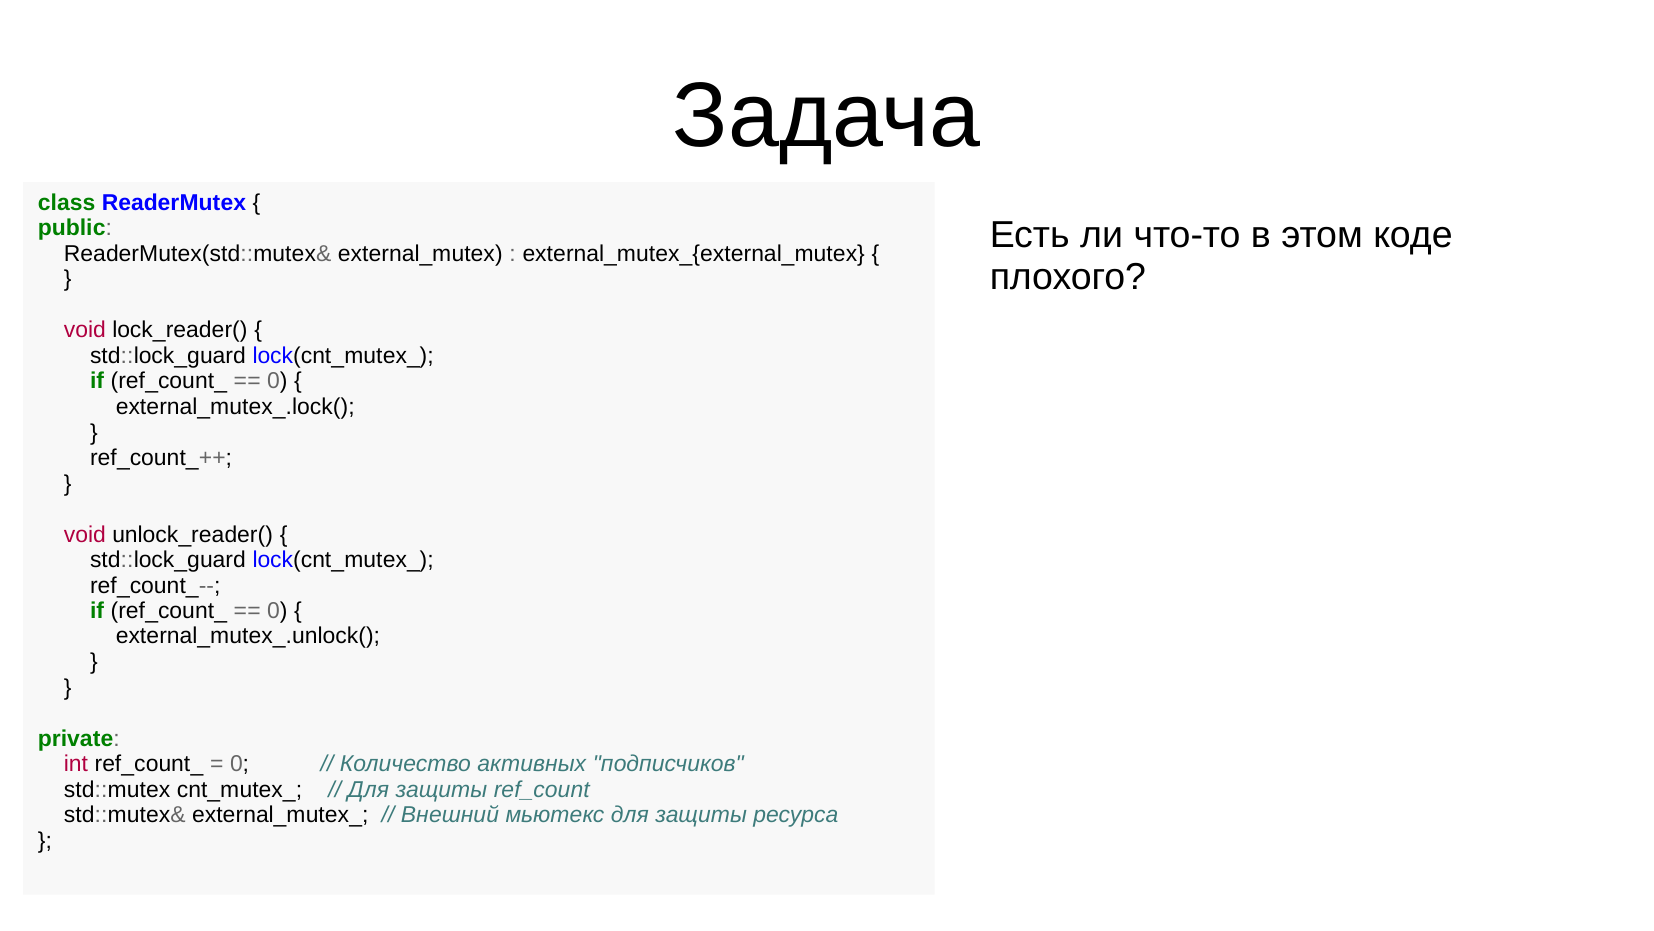

# Задача
class ReaderMutex {
public:
 ReaderMutex(std::mutex& external_mutex) : external_mutex_{external_mutex} {
 }
 void lock_reader() {
 std::lock_guard lock(cnt_mutex_);
 if (ref_count_ == 0) {
 external_mutex_.lock();
 }
 ref_count_++;
 }
 void unlock_reader() {
 std::lock_guard lock(cnt_mutex_);
 ref_count_--;
 if (ref_count_ == 0) {
 external_mutex_.unlock();
 }
 }
private:
 int ref_count_ = 0; // Количество активных "подписчиков"
 std::mutex cnt_mutex_; // Для защиты ref_count
 std::mutex& external_mutex_; // Внешний мьютекс для защиты ресурса
};
Есть ли что-то в этом коде плохого?